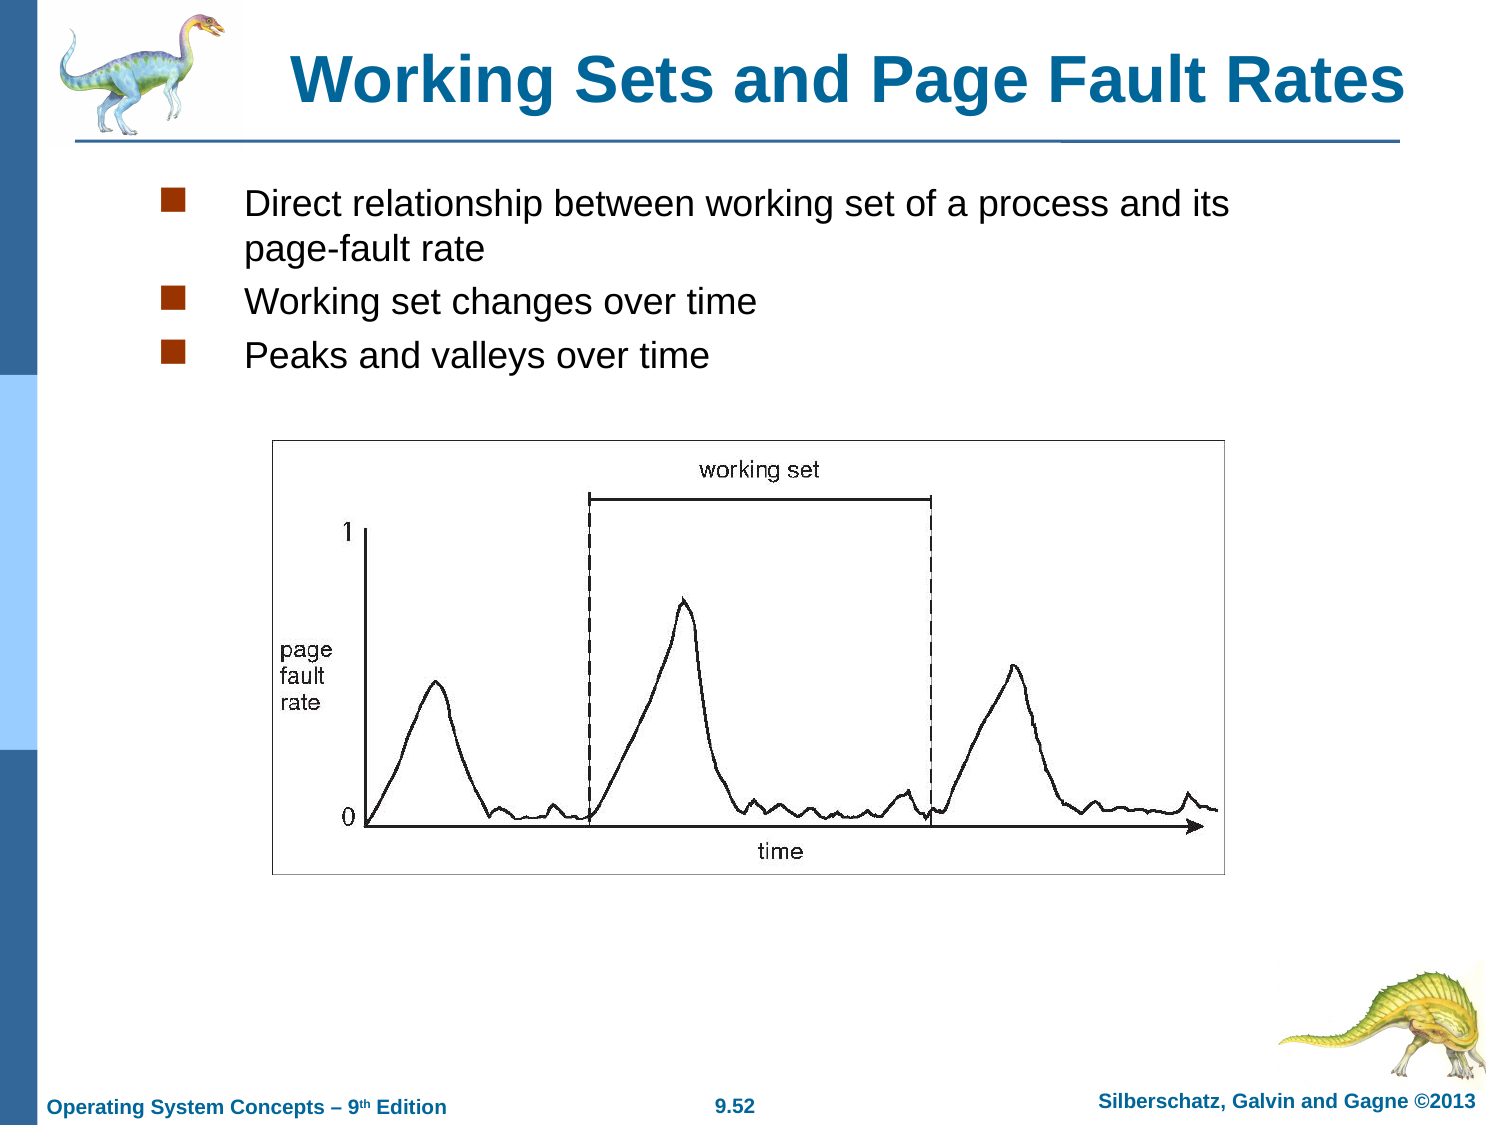

# Working Sets and Page Fault Rates
Direct relationship between working set of a process and its page-fault rate
Working set changes over time
Peaks and valleys over time